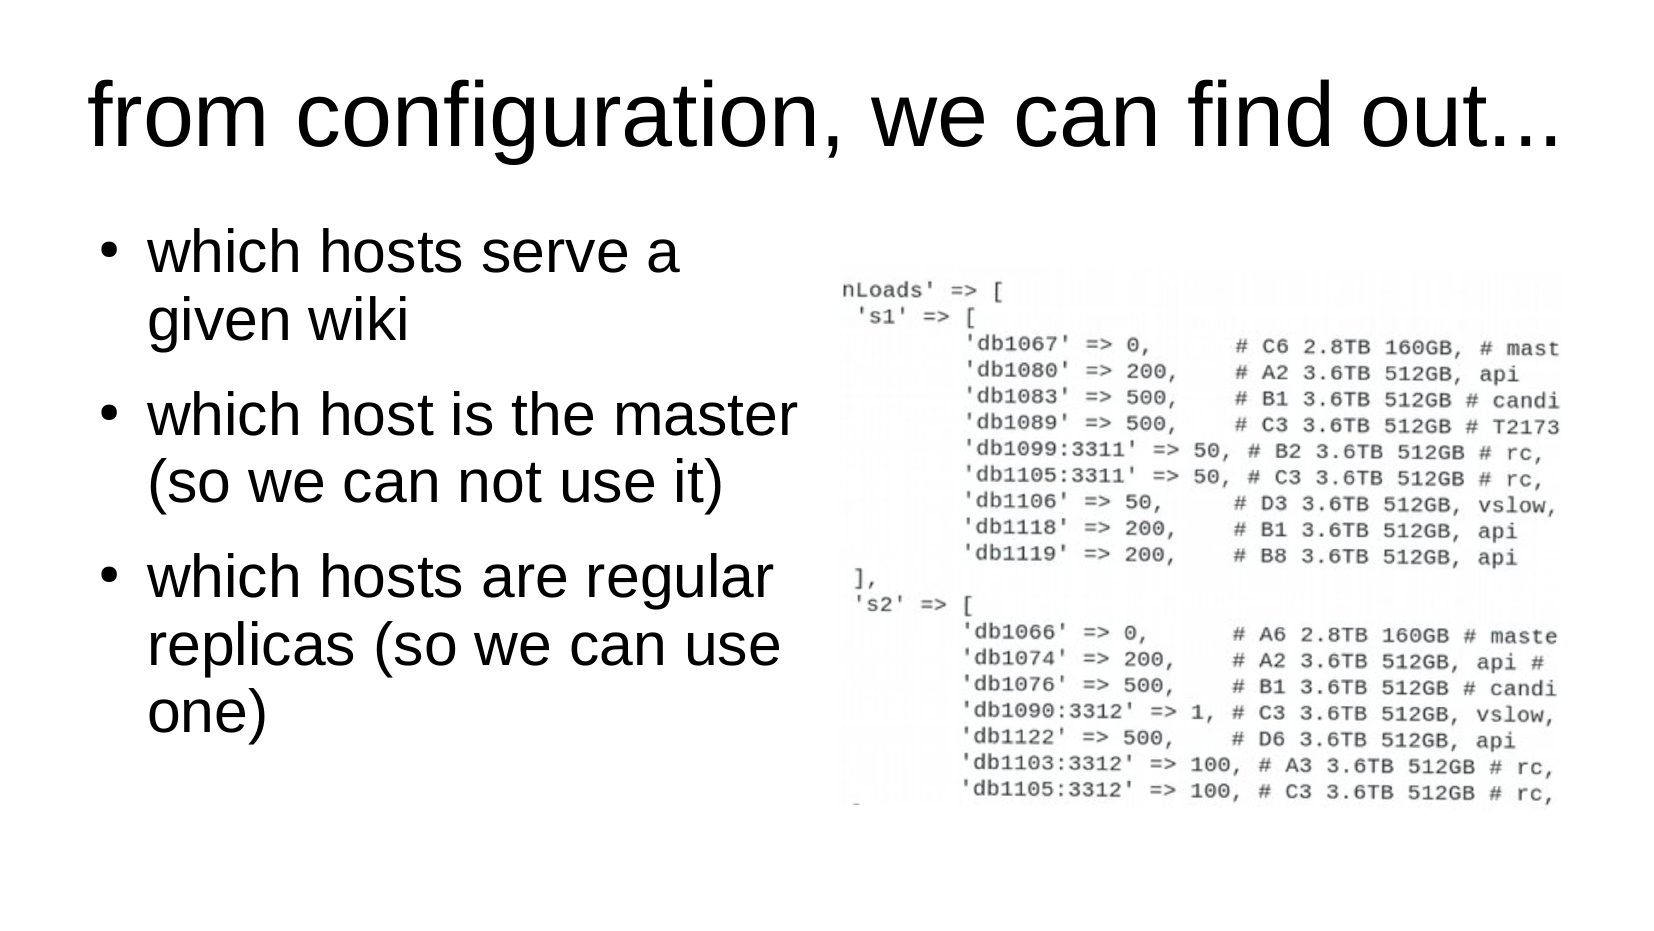

# from configuration, we can find out...
which hosts serve a given wiki
which host is the master (so we can not use it)
which hosts are regular replicas (so we can use one)